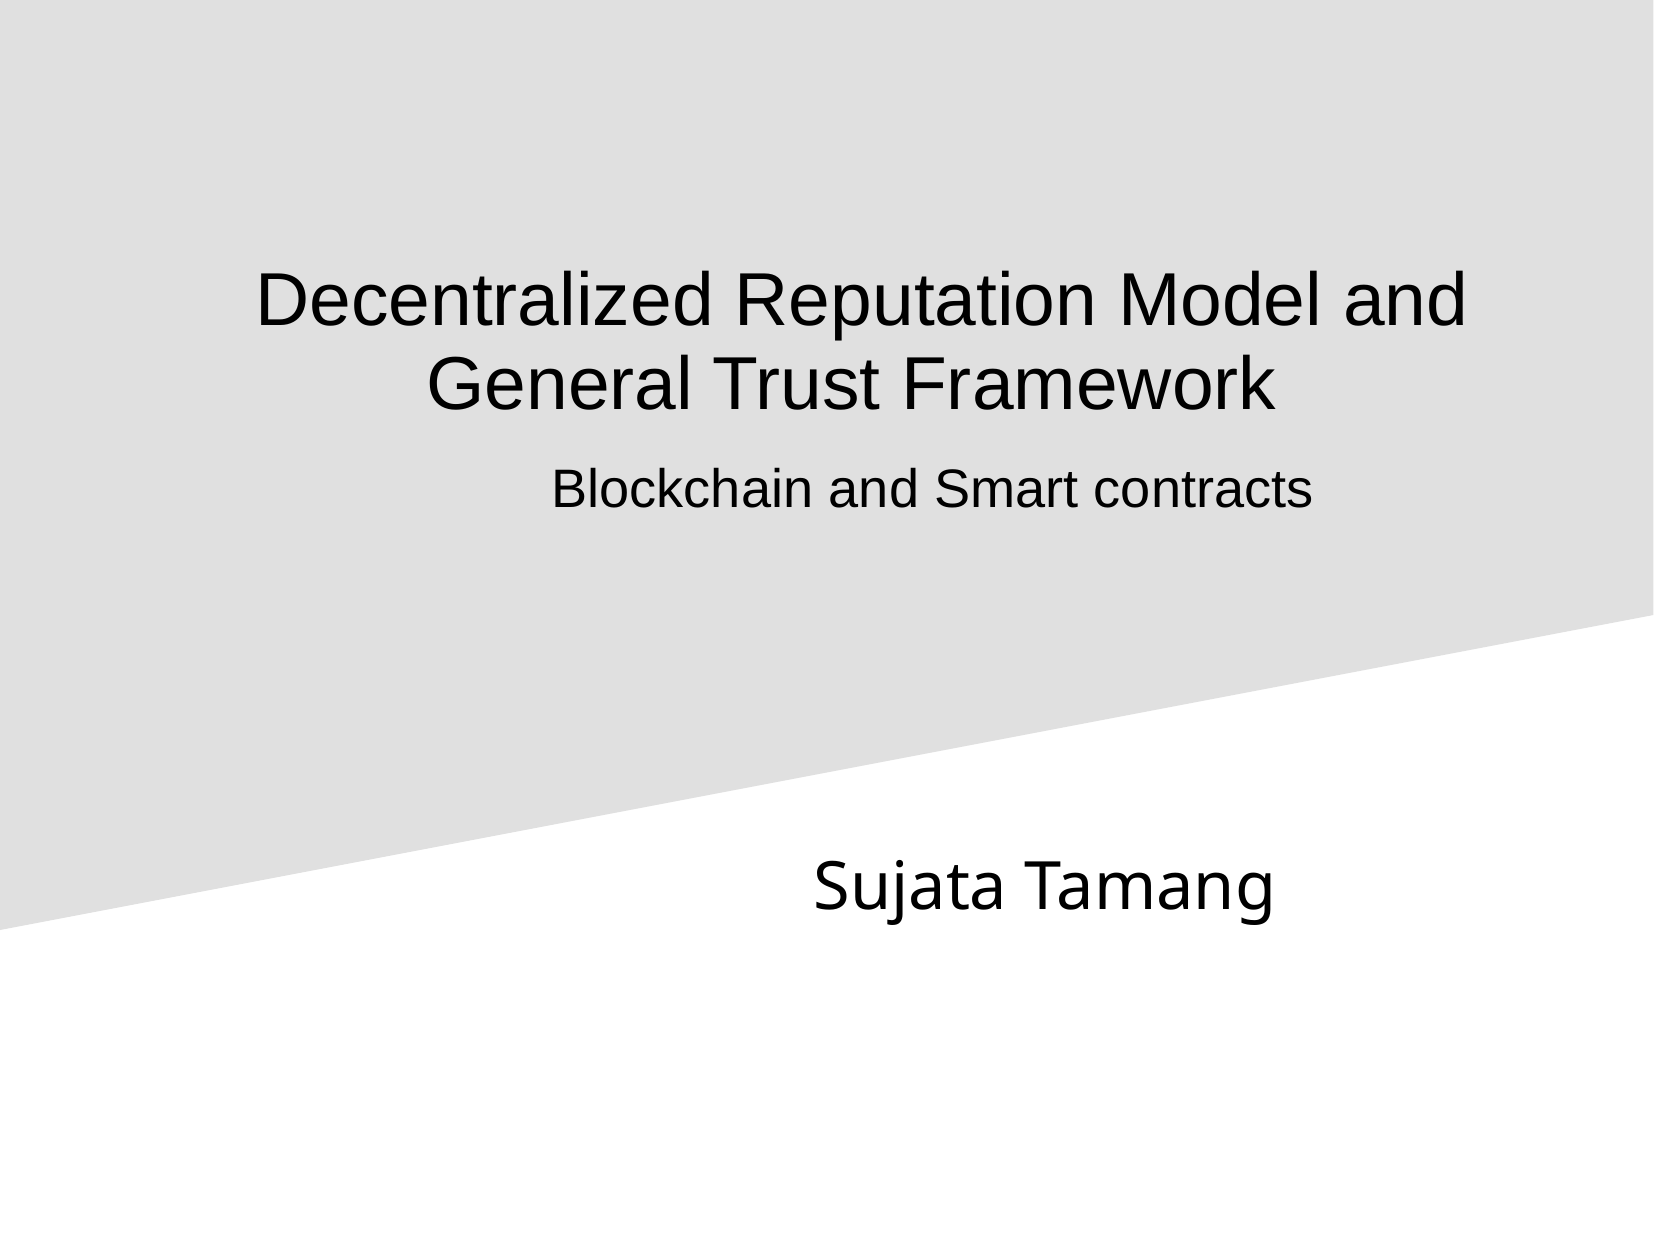

# Decentralized Reputation Model and General Trust Framework
Blockchain and Smart contracts
Sujata Tamang